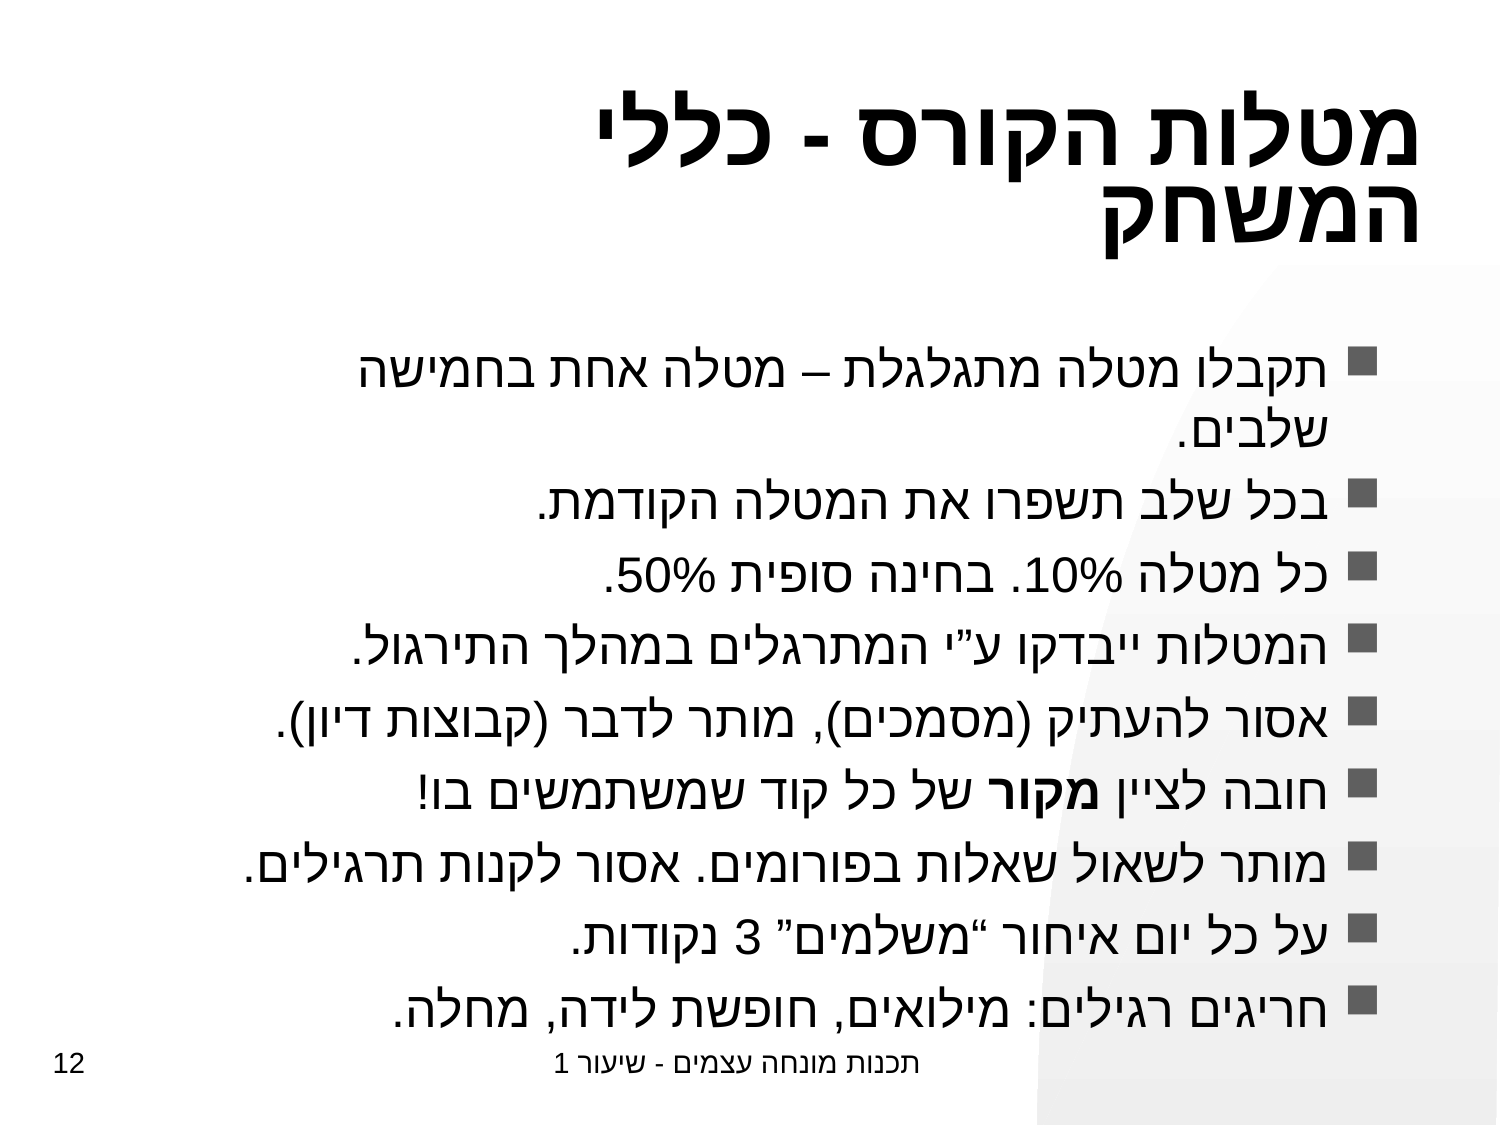

מטלות הקורס - כללי המשחק
תקבלו מטלה מתגלגלת – מטלה אחת בחמישה שלבים.
בכל שלב תשפרו את המטלה הקודמת.
כל מטלה 10%. בחינה סופית 50%.
המטלות ייבדקו ע”י המתרגלים במהלך התירגול.
אסור להעתיק (מסמכים), מותר לדבר (קבוצות דיון).
חובה לציין מקור של כל קוד שמשתמשים בו!‏
מותר לשאול שאלות בפורומים. אסור לקנות תרגילים.
על כל יום איחור “משלמים” 3 נקודות.
חריגים רגילים: מילואים, חופשת לידה, מחלה.
תכנות מונחה עצמים - שיעור 1